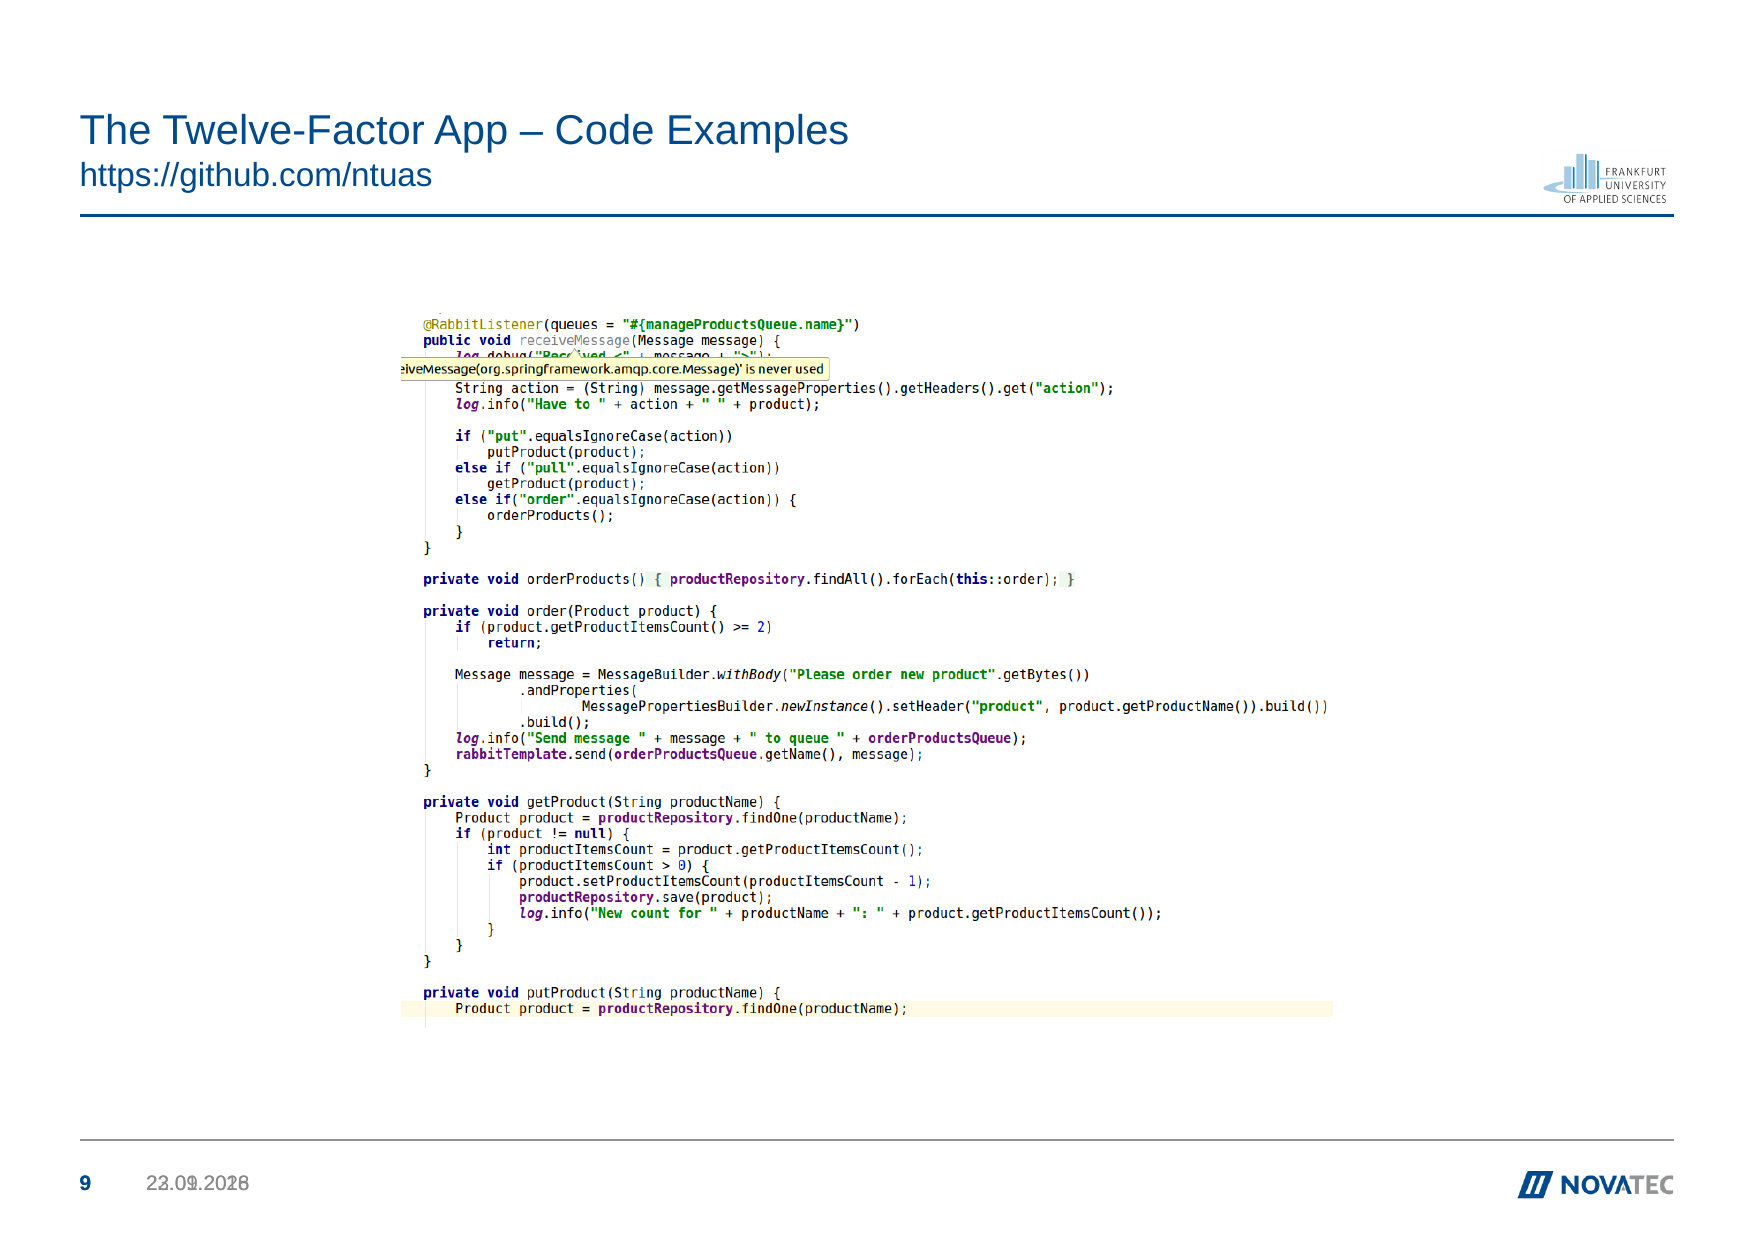

# The Twelve-Factor App – Code Examples https://github.com/ntuas
22.01.2018